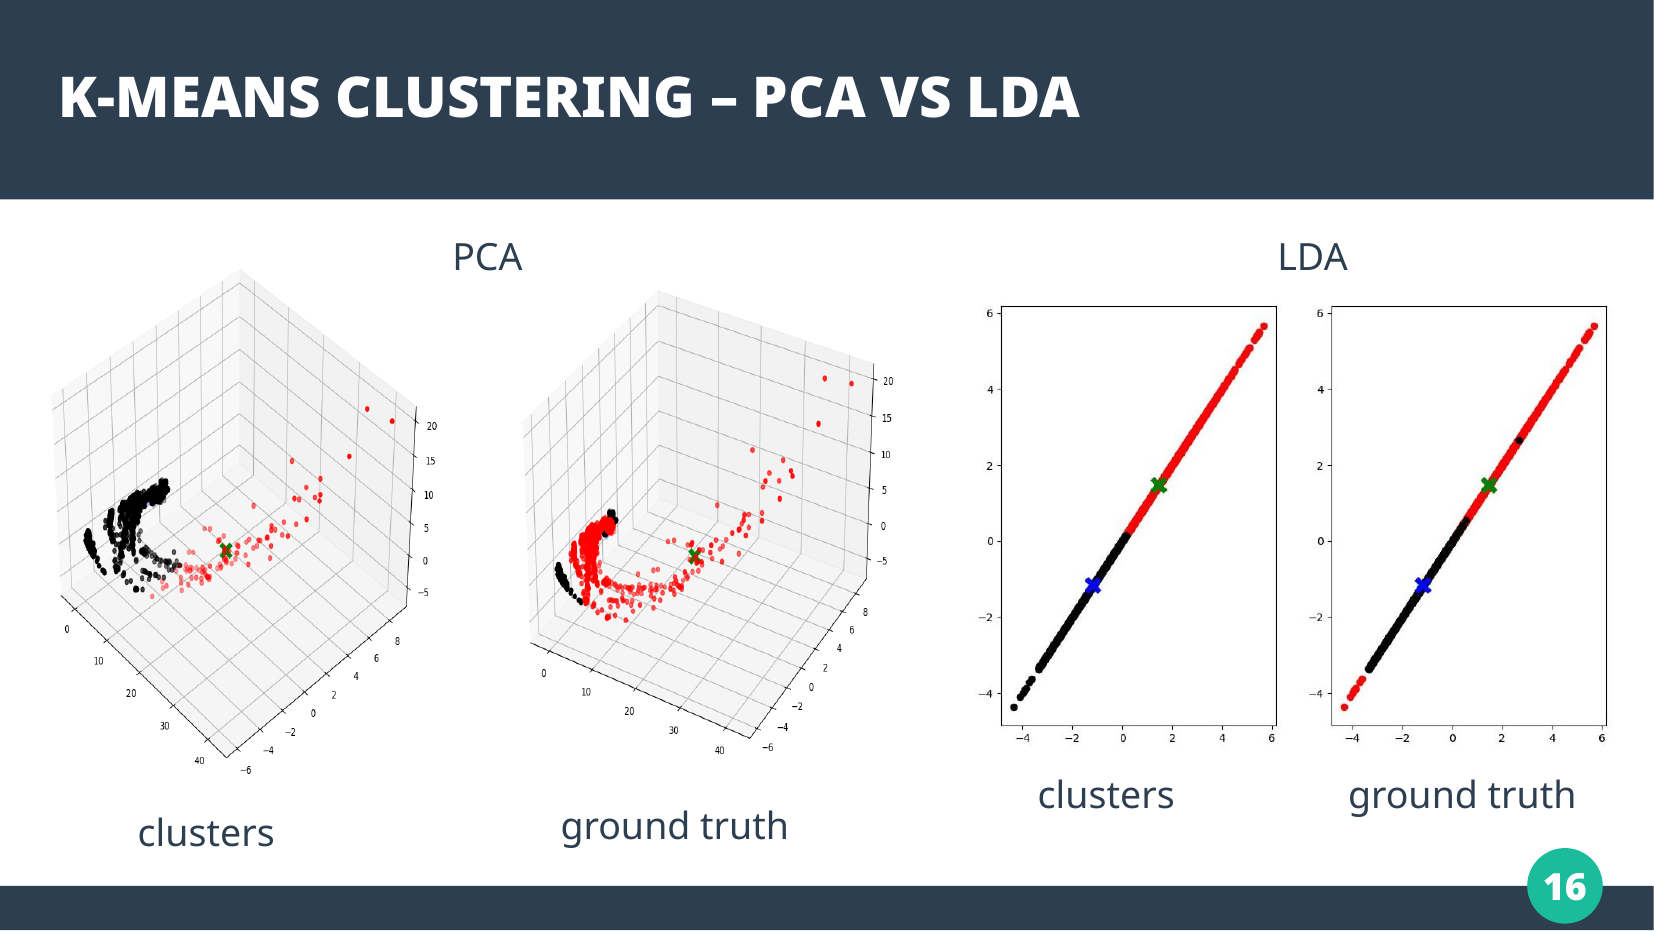

# K-MEANS CLUSTERING – PCA VS LDA
PCA
LDA
clusters
ground truth
ground truth
clusters